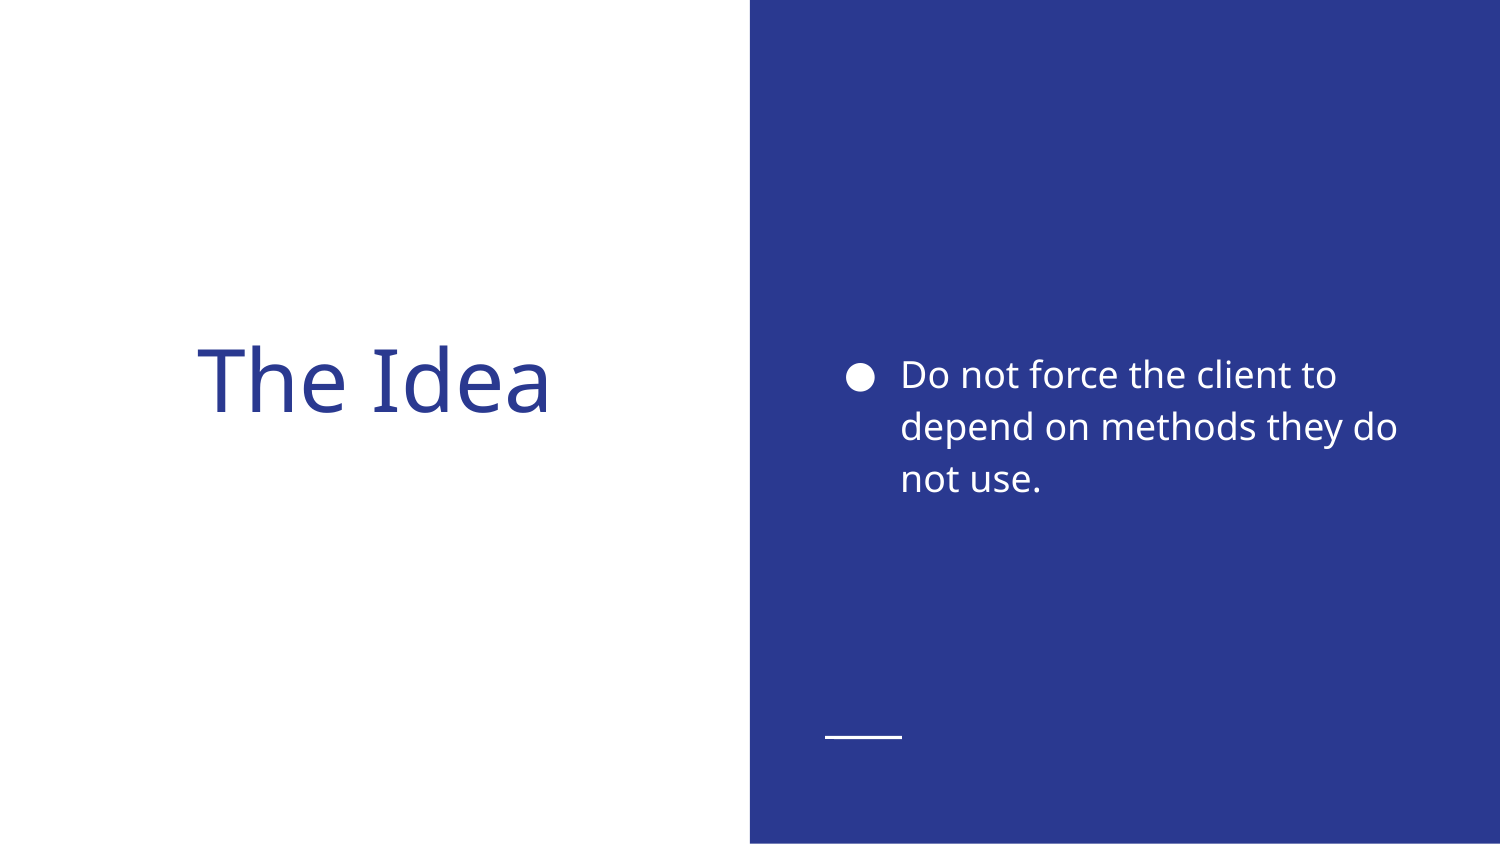

Do not force the client to depend on methods they do not use.
# The Idea